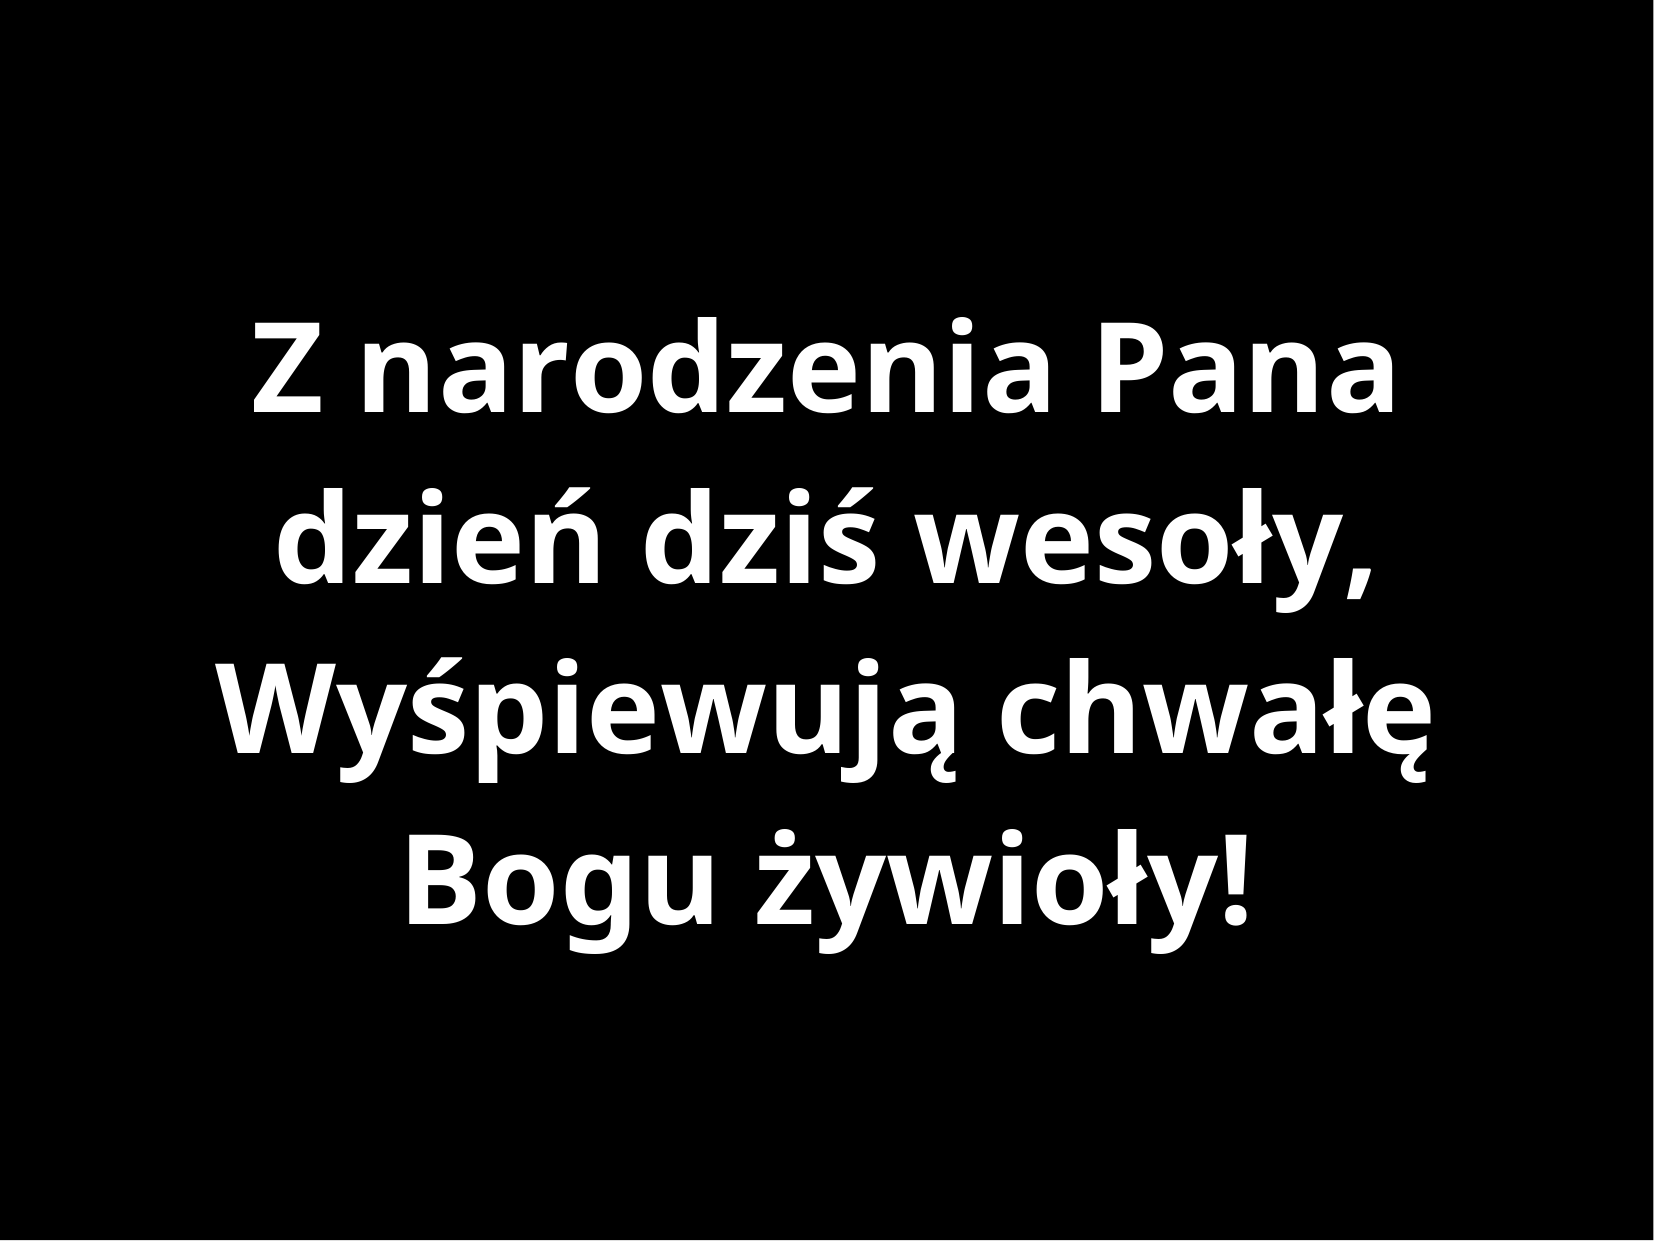

# Z narodzenia Pana dzień dziś wesoły, Wyśpiewują chwałę Bogu żywioły!